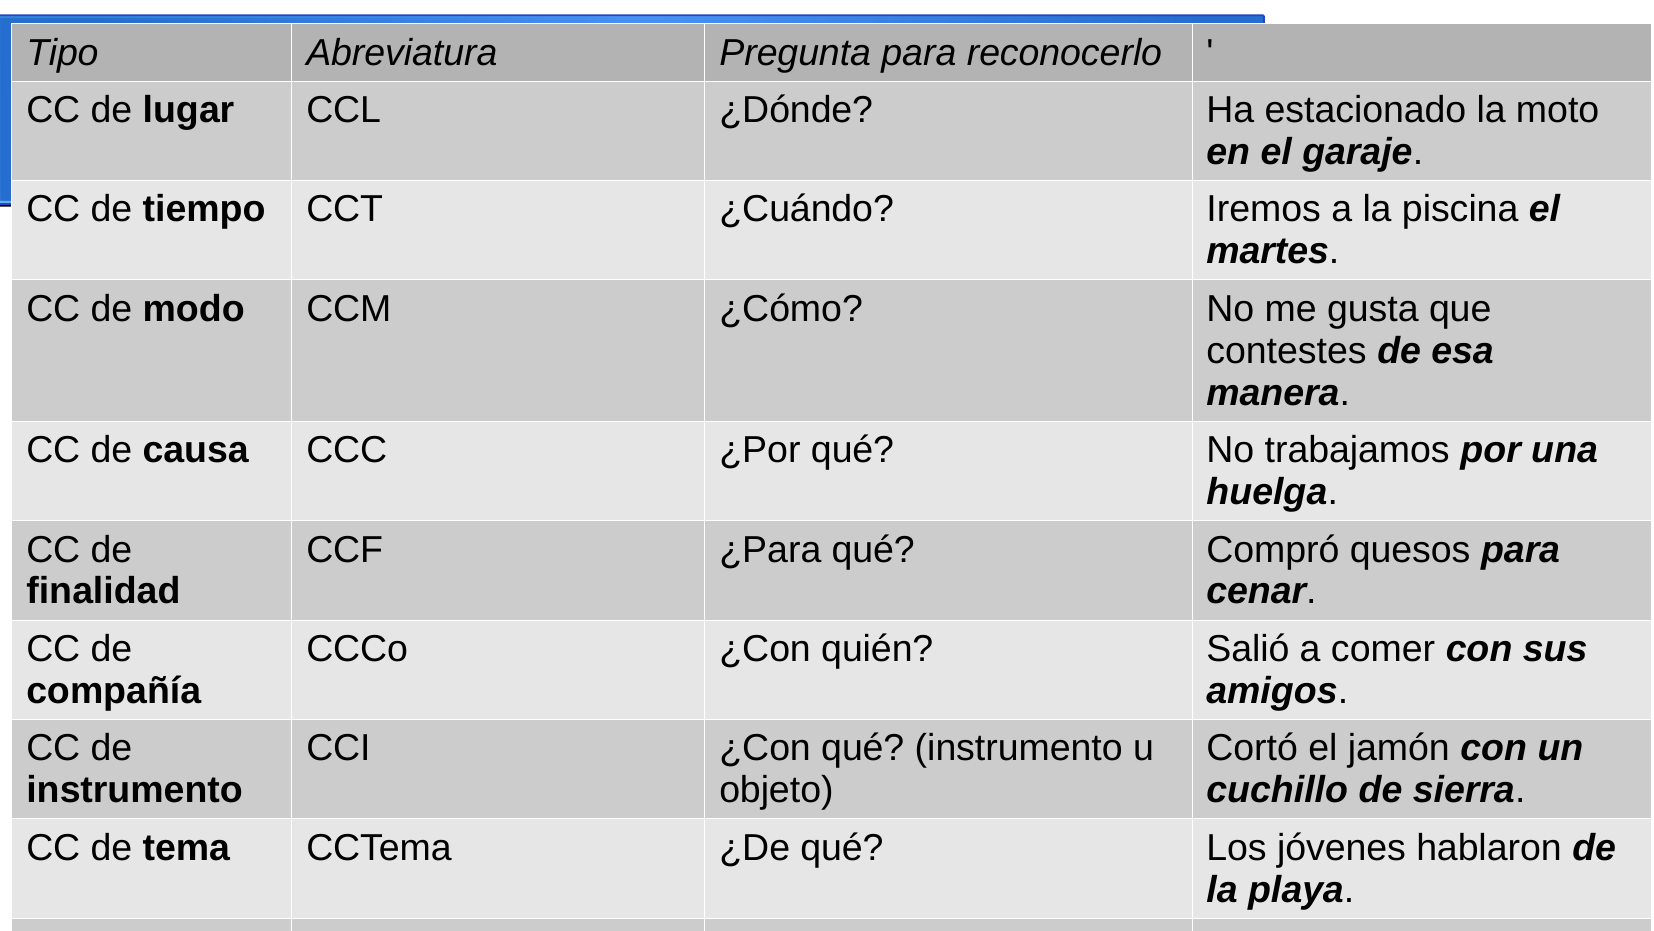

| Tipo | Abreviatura | Pregunta para reconocerlo | ' |
| --- | --- | --- | --- |
| CC de lugar | CCL | ¿Dónde? | Ha estacionado la moto en el garaje. |
| CC de tiempo | CCT | ¿Cuándo? | Iremos a la piscina el martes. |
| CC de modo | CCM | ¿Cómo? | No me gusta que contestes de esa manera. |
| CC de causa | CCC | ¿Por qué? | No trabajamos por una huelga. |
| CC de finalidad | CCF | ¿Para qué? | Compró quesos para cenar. |
| CC de compañía | CCCo | ¿Con quién? | Salió a comer con sus amigos. |
| CC de instrumento | CCI | ¿Con qué? (instrumento u objeto) | Cortó el jamón con un cuchillo de sierra. |
| CC de tema | CCTema | ¿De qué? | Los jóvenes hablaron de la playa. |
| CC de materia | CCMat | ¿Con qué? (material) | Esta mesa está hecha con madera. |
| CC de concesión | CCConc | ¿A pesar de qué? | El partido se jugó a pesar de la lluvia. |
| CC de cantidad | CCCant | ¿Cuánto? | El marinero comió mucho. |
| CC de propiedad | CCP | ¿De quién? | El balón es de los dos. |
| CC de duda | No tiene, normalmente son adverbios | Quizá, acaso, a lo mejor, tal vez, posiblemente. | |
#